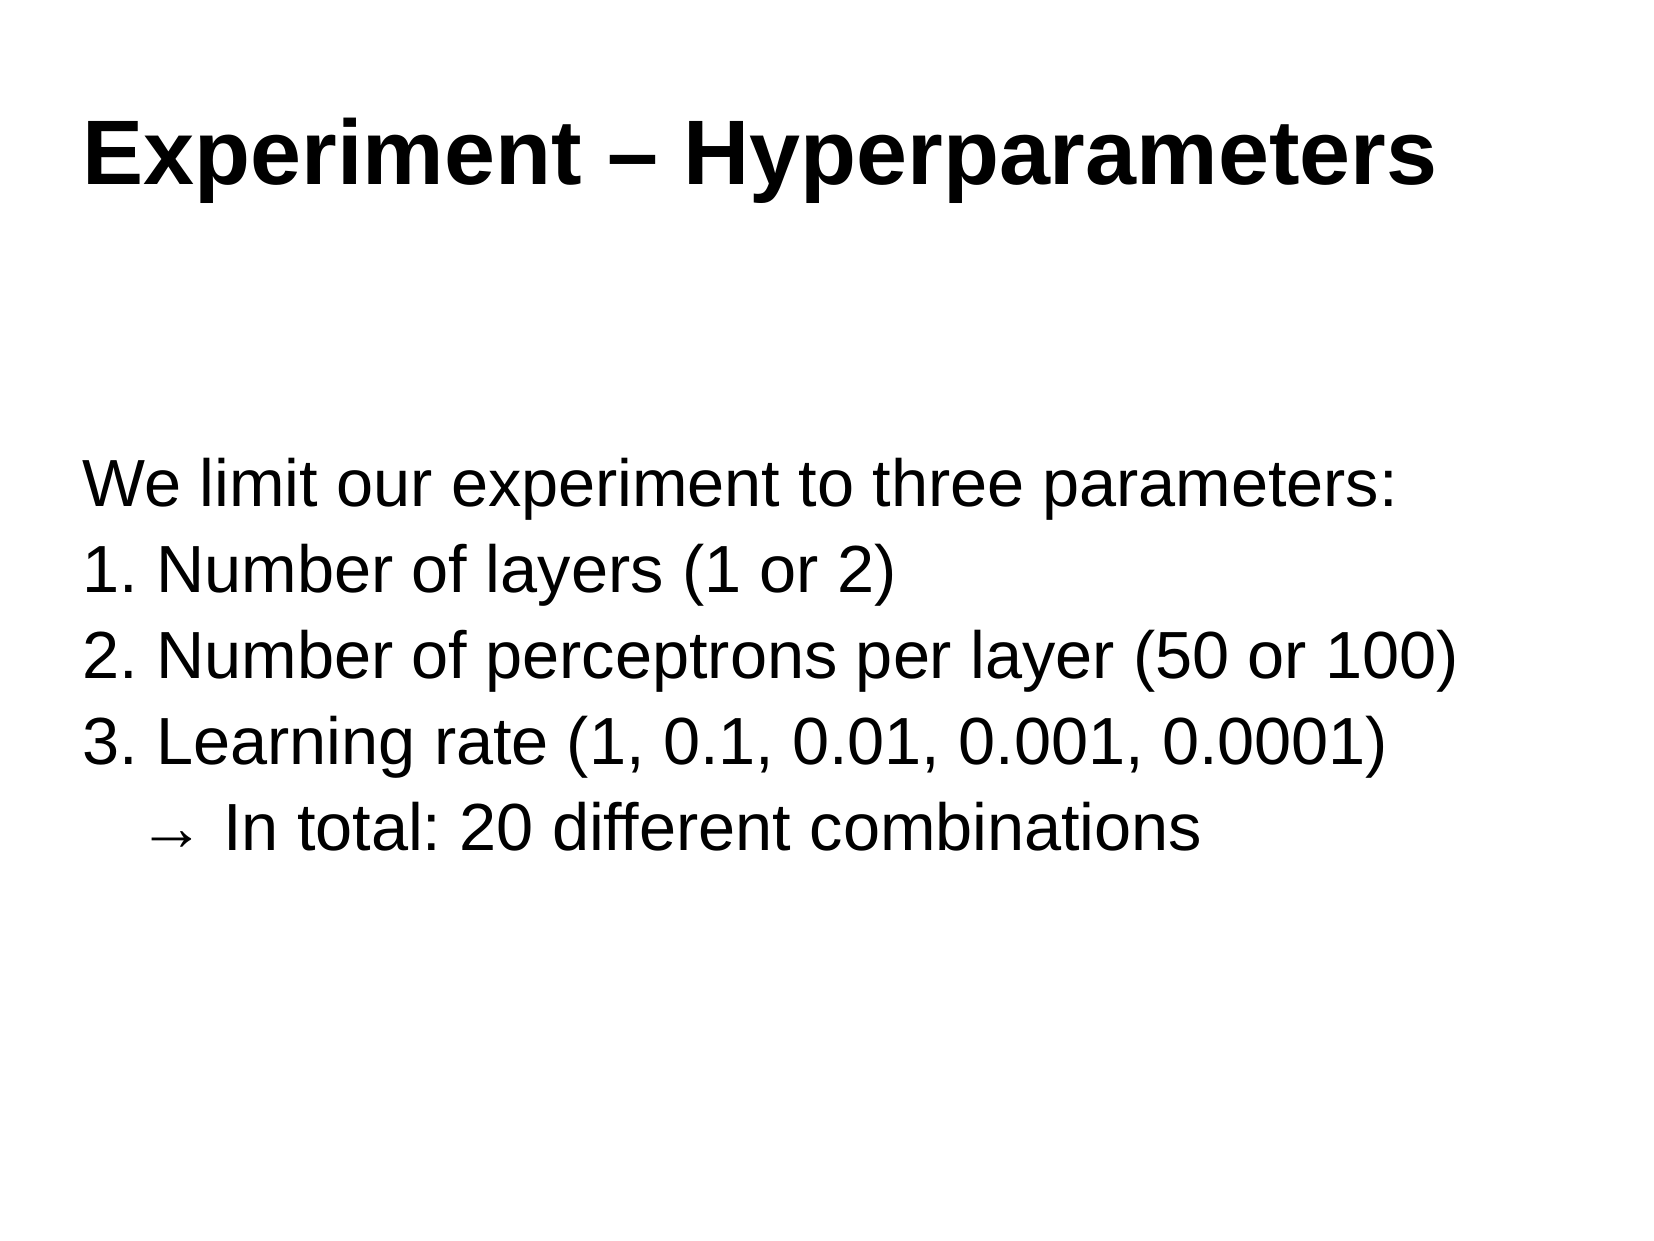

# Experiment – Hyperparameters
We limit our experiment to three parameters:
 Number of layers (1 or 2)
 Number of perceptrons per layer (50 or 100)
 Learning rate (1, 0.1, 0.01, 0.001, 0.0001)
→ In total: 20 different combinations